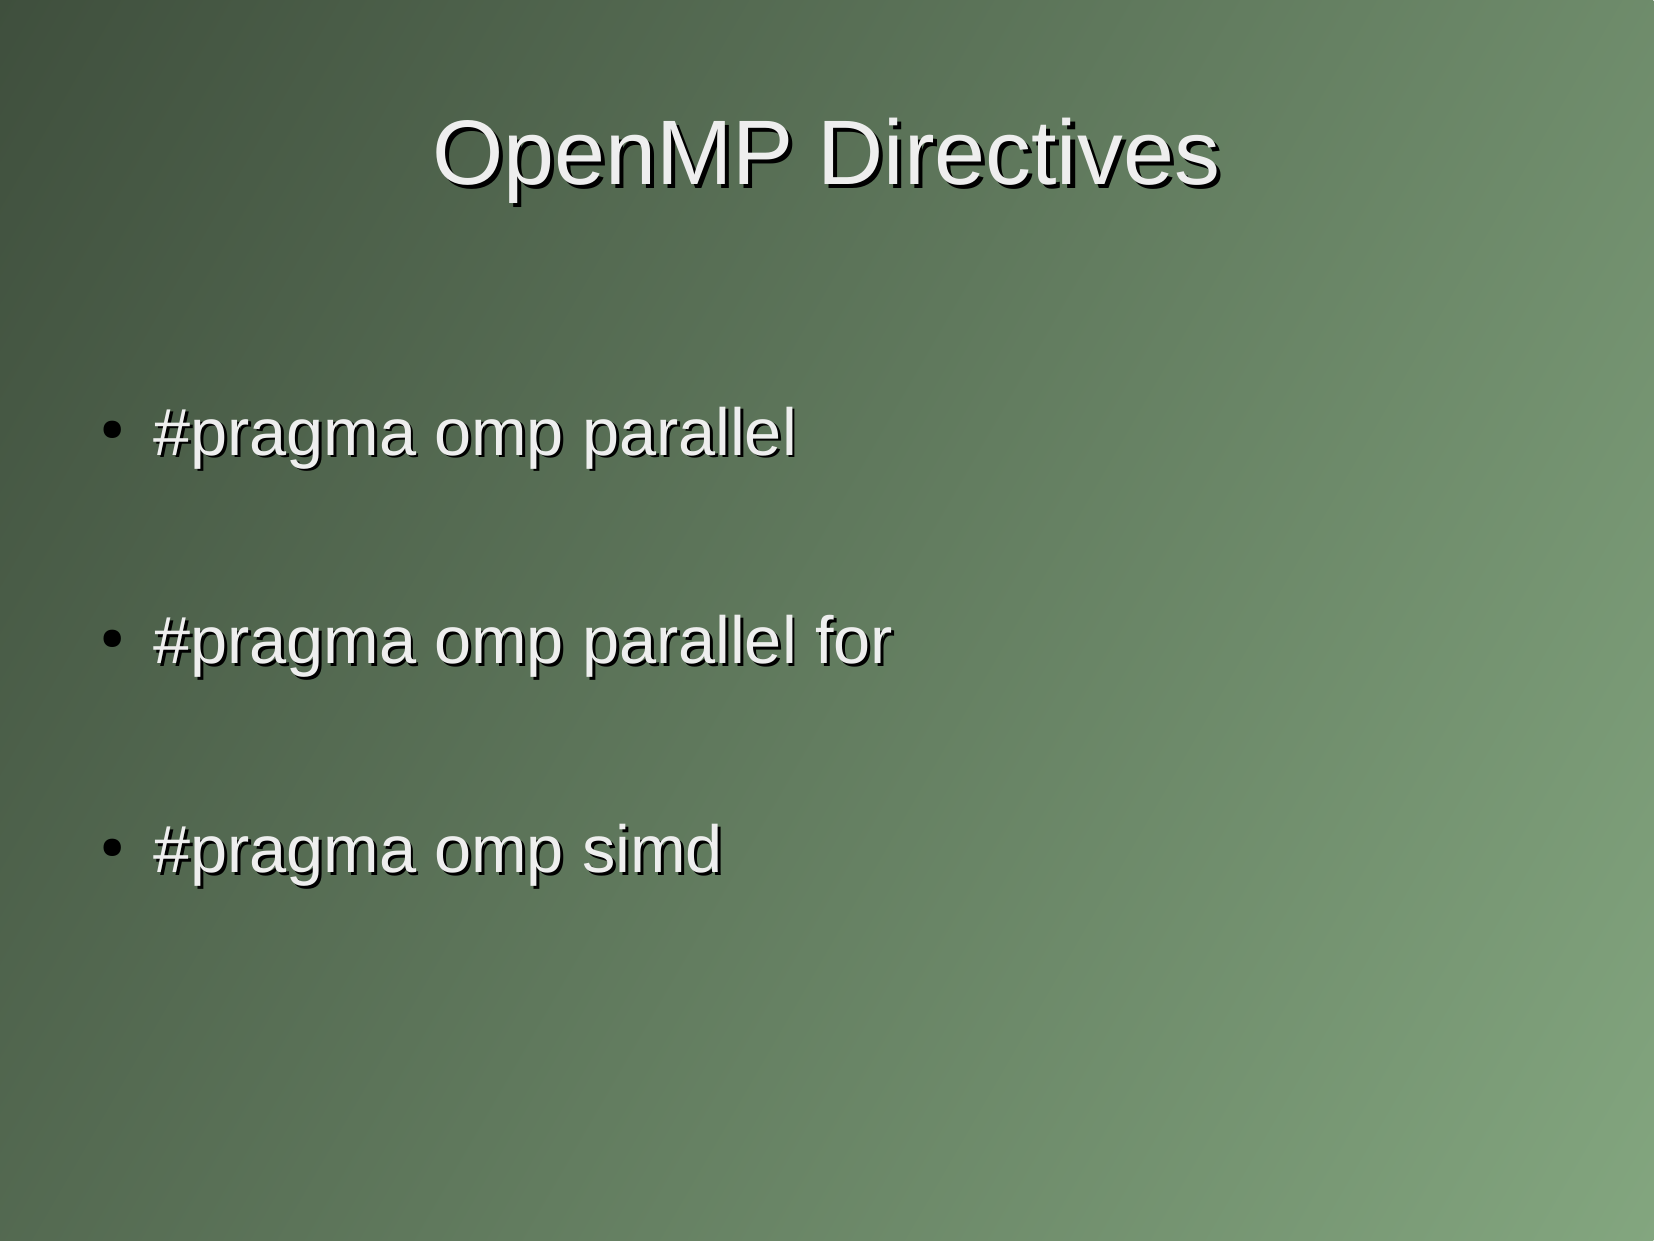

# OpenMP Directives
#pragma omp parallel
#pragma omp parallel for
#pragma omp simd